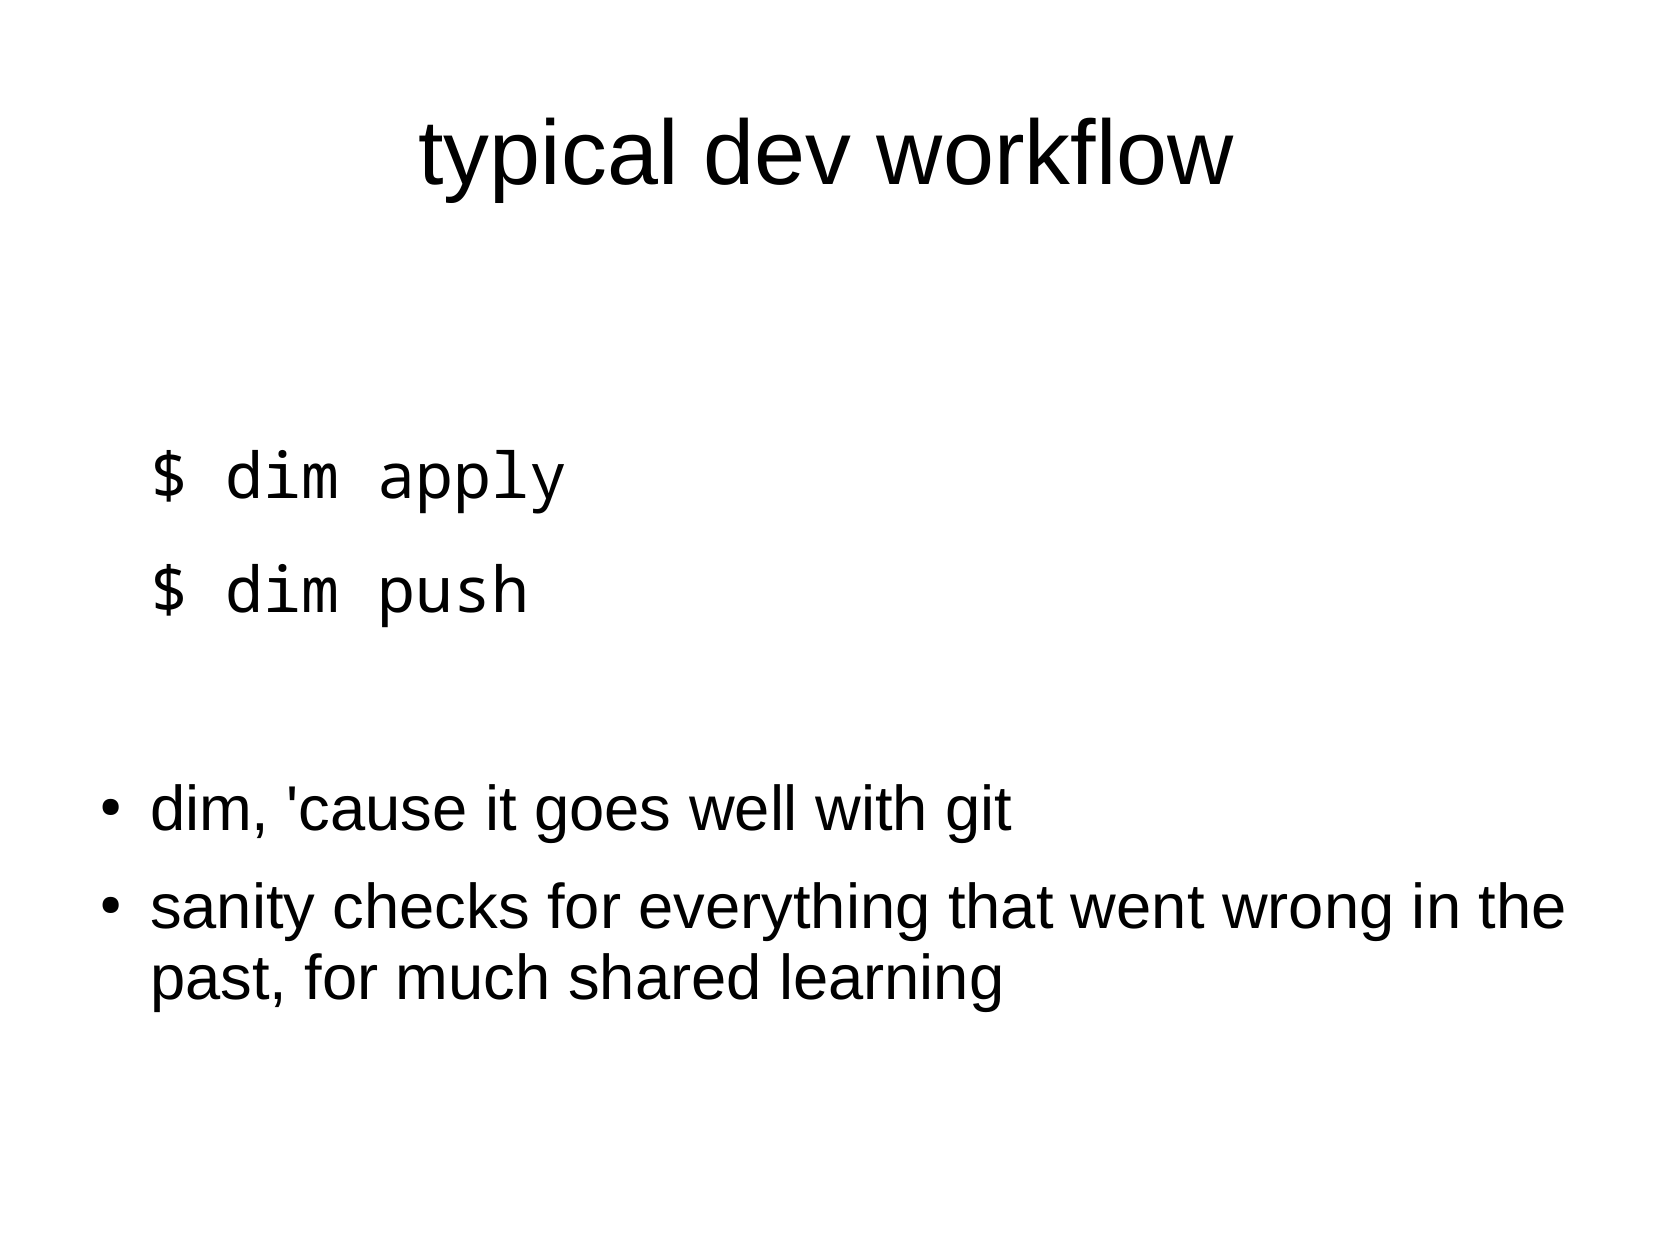

# typical dev workflow
$ dim apply
$ dim push
dim, 'cause it goes well with git
sanity checks for everything that went wrong in the past, for much shared learning